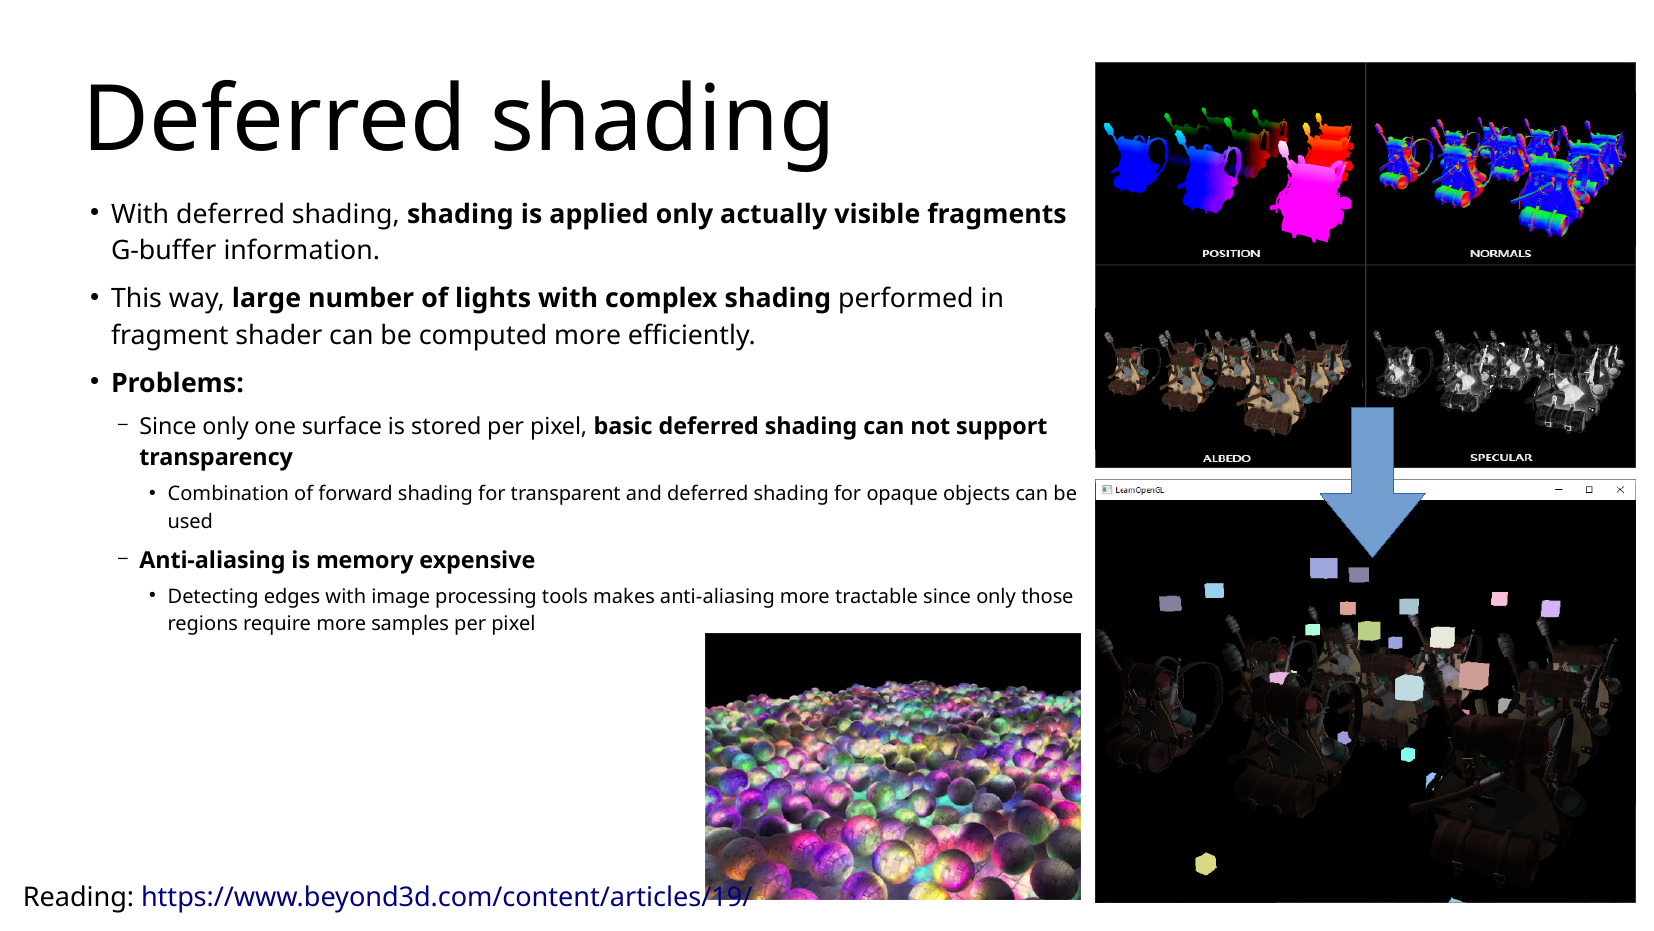

# Deferred shading
With deferred shading, shading is applied only actually visible fragments G-buffer information.
This way, large number of lights with complex shading performed in fragment shader can be computed more efficiently.
Problems:
Since only one surface is stored per pixel, basic deferred shading can not support transparency
Combination of forward shading for transparent and deferred shading for opaque objects can be used
Anti-aliasing is memory expensive
Detecting edges with image processing tools makes anti-aliasing more tractable since only those regions require more samples per pixel
110
Reading: https://www.beyond3d.com/content/articles/19/